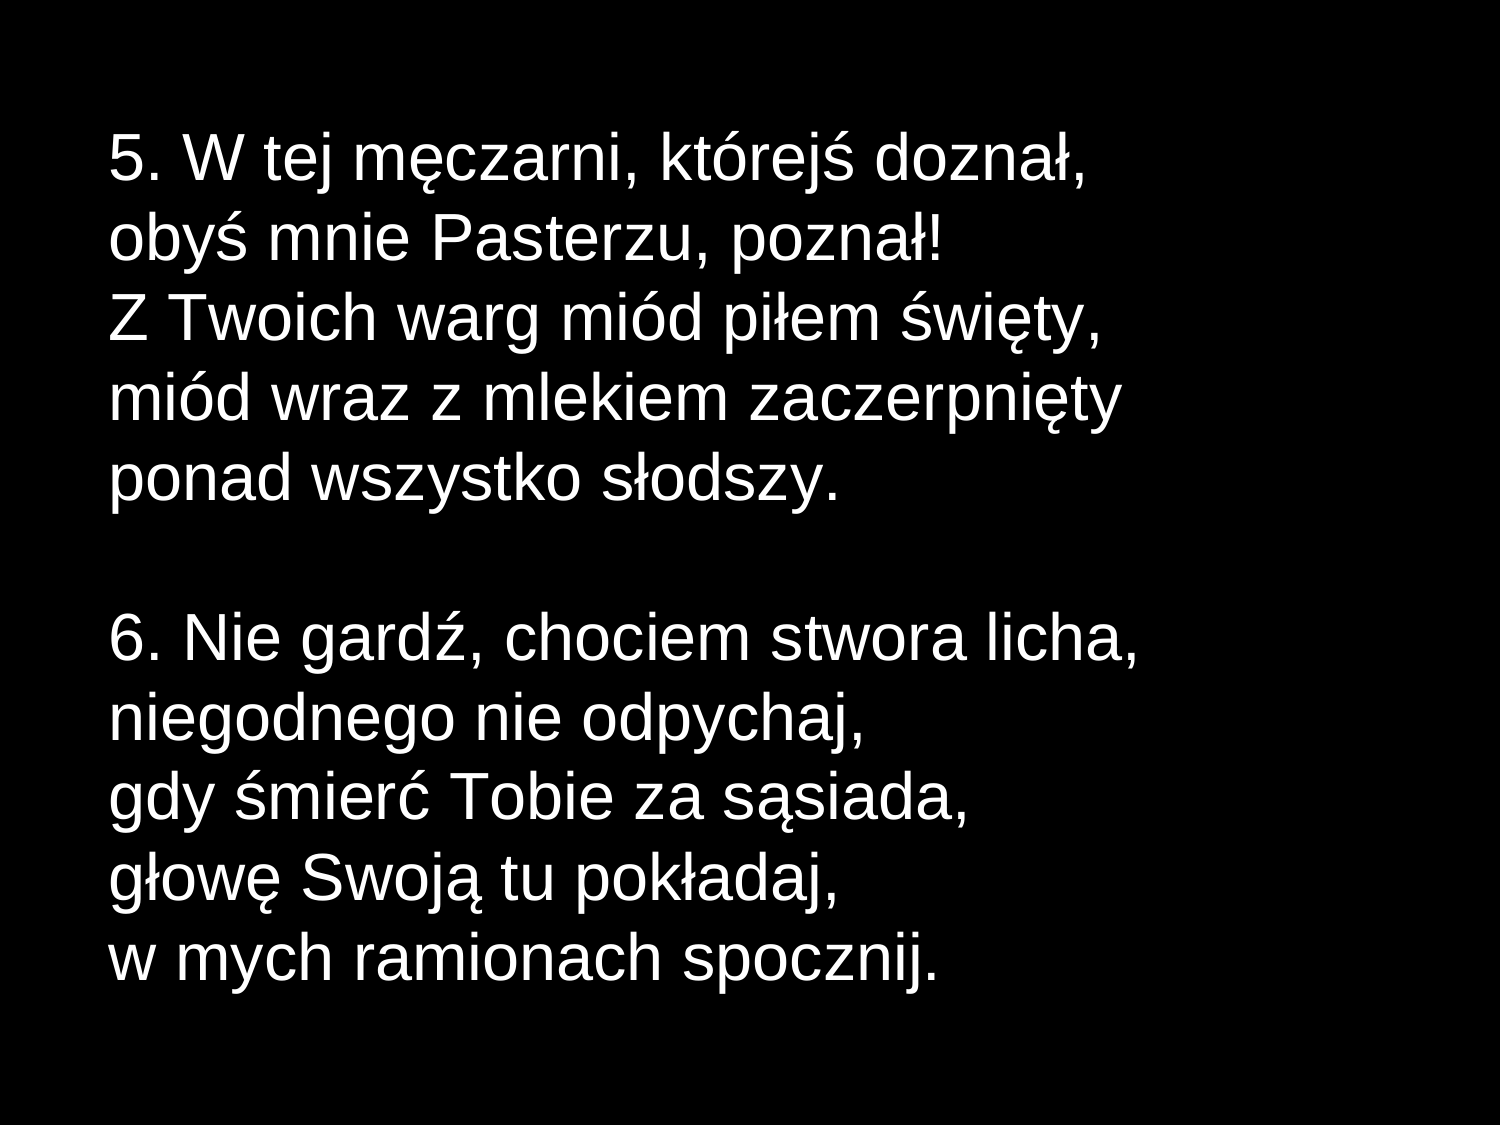

5. W tej męczarni, którejś doznał,
obyś mnie Pasterzu, poznał!
Z Twoich warg miód piłem święty,
miód wraz z mlekiem zaczerpnięty
ponad wszystko słodszy.
6. Nie gardź, chociem stwora licha,
niegodnego nie odpychaj,
gdy śmierć Tobie za sąsiada,
głowę Swoją tu pokładaj,
w mych ramionach spocznij.